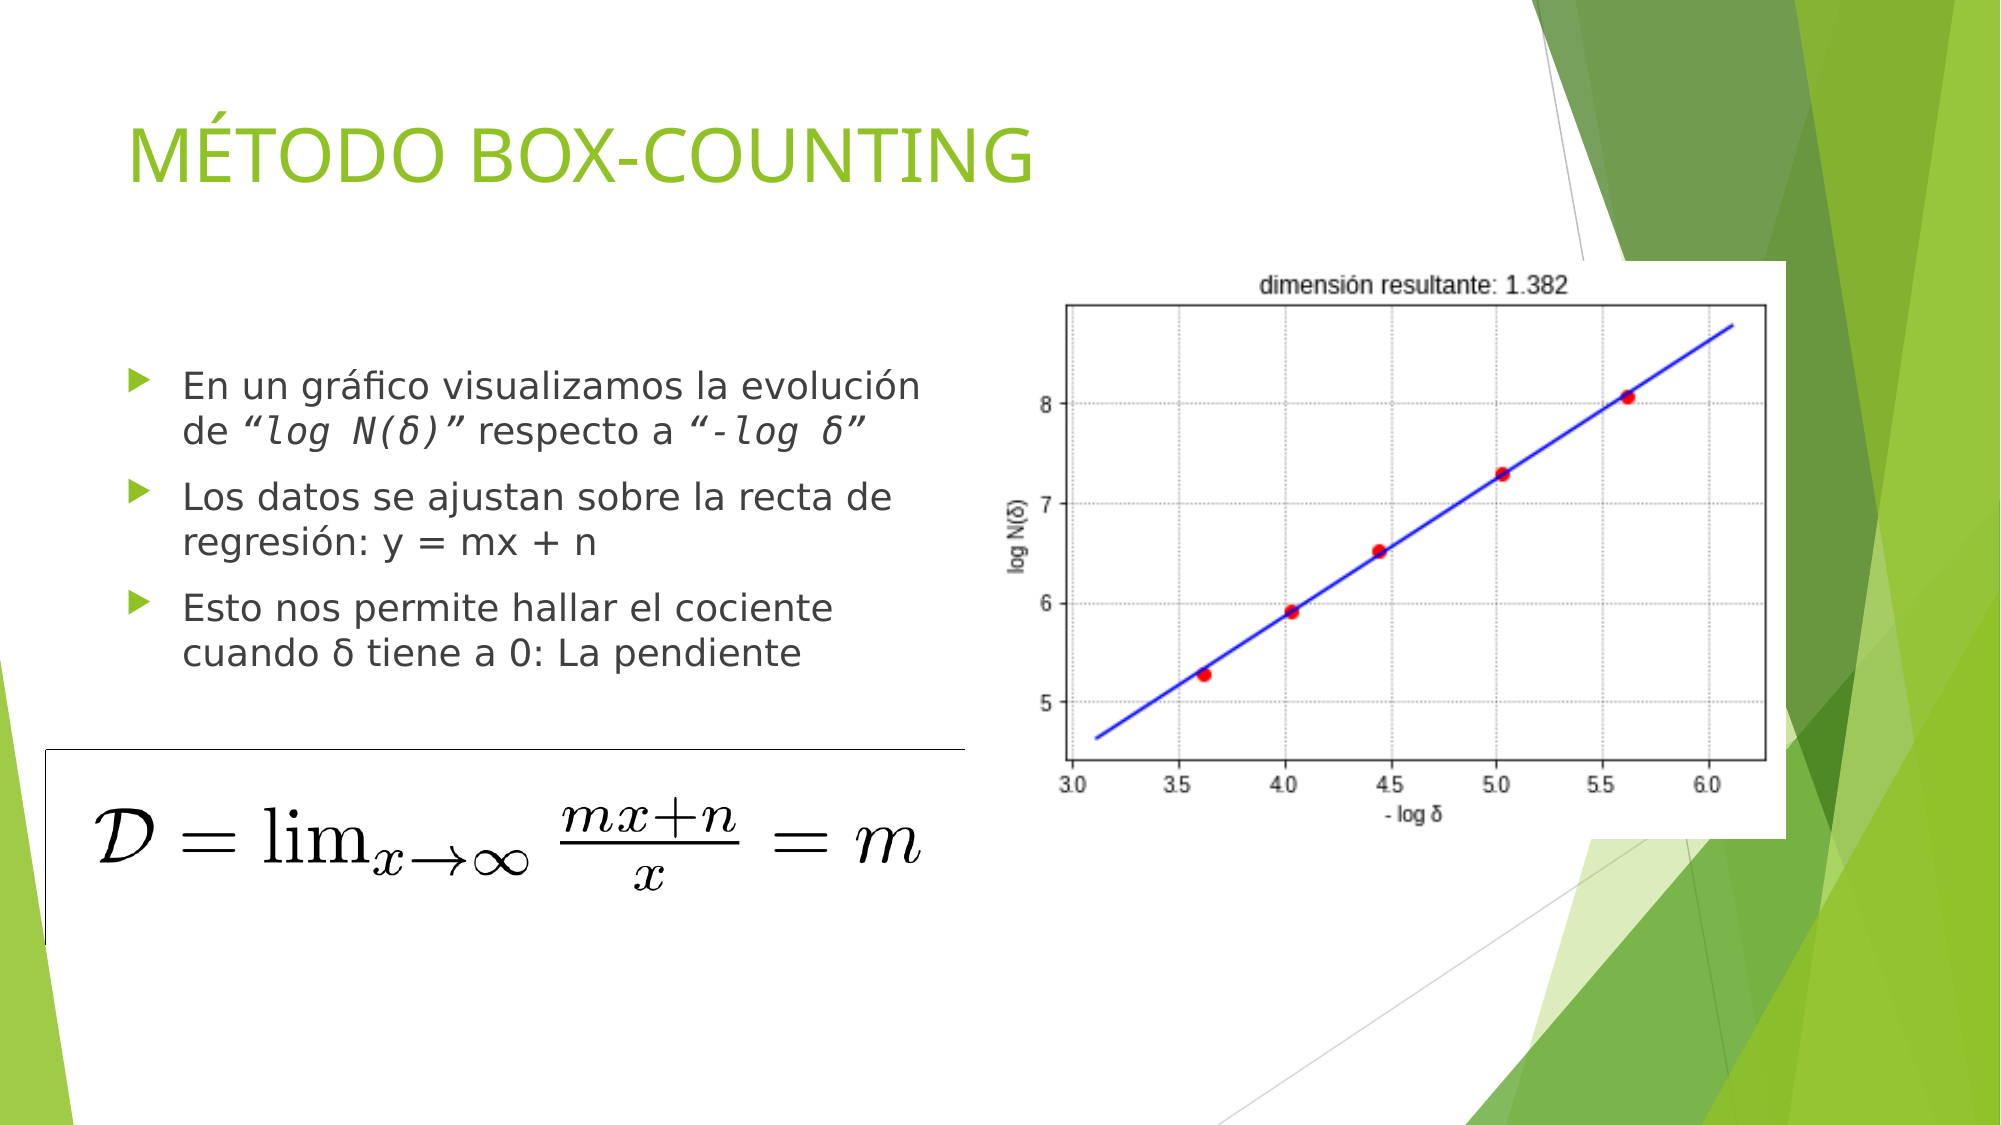

# MÉTODO BOX-COUNTING
En un gráfico visualizamos la evolución de “log N(δ)” respecto a “-log δ”
Los datos se ajustan sobre la recta de regresión: y = mx + n
Esto nos permite hallar el cociente cuando δ tiene a 0: La pendiente